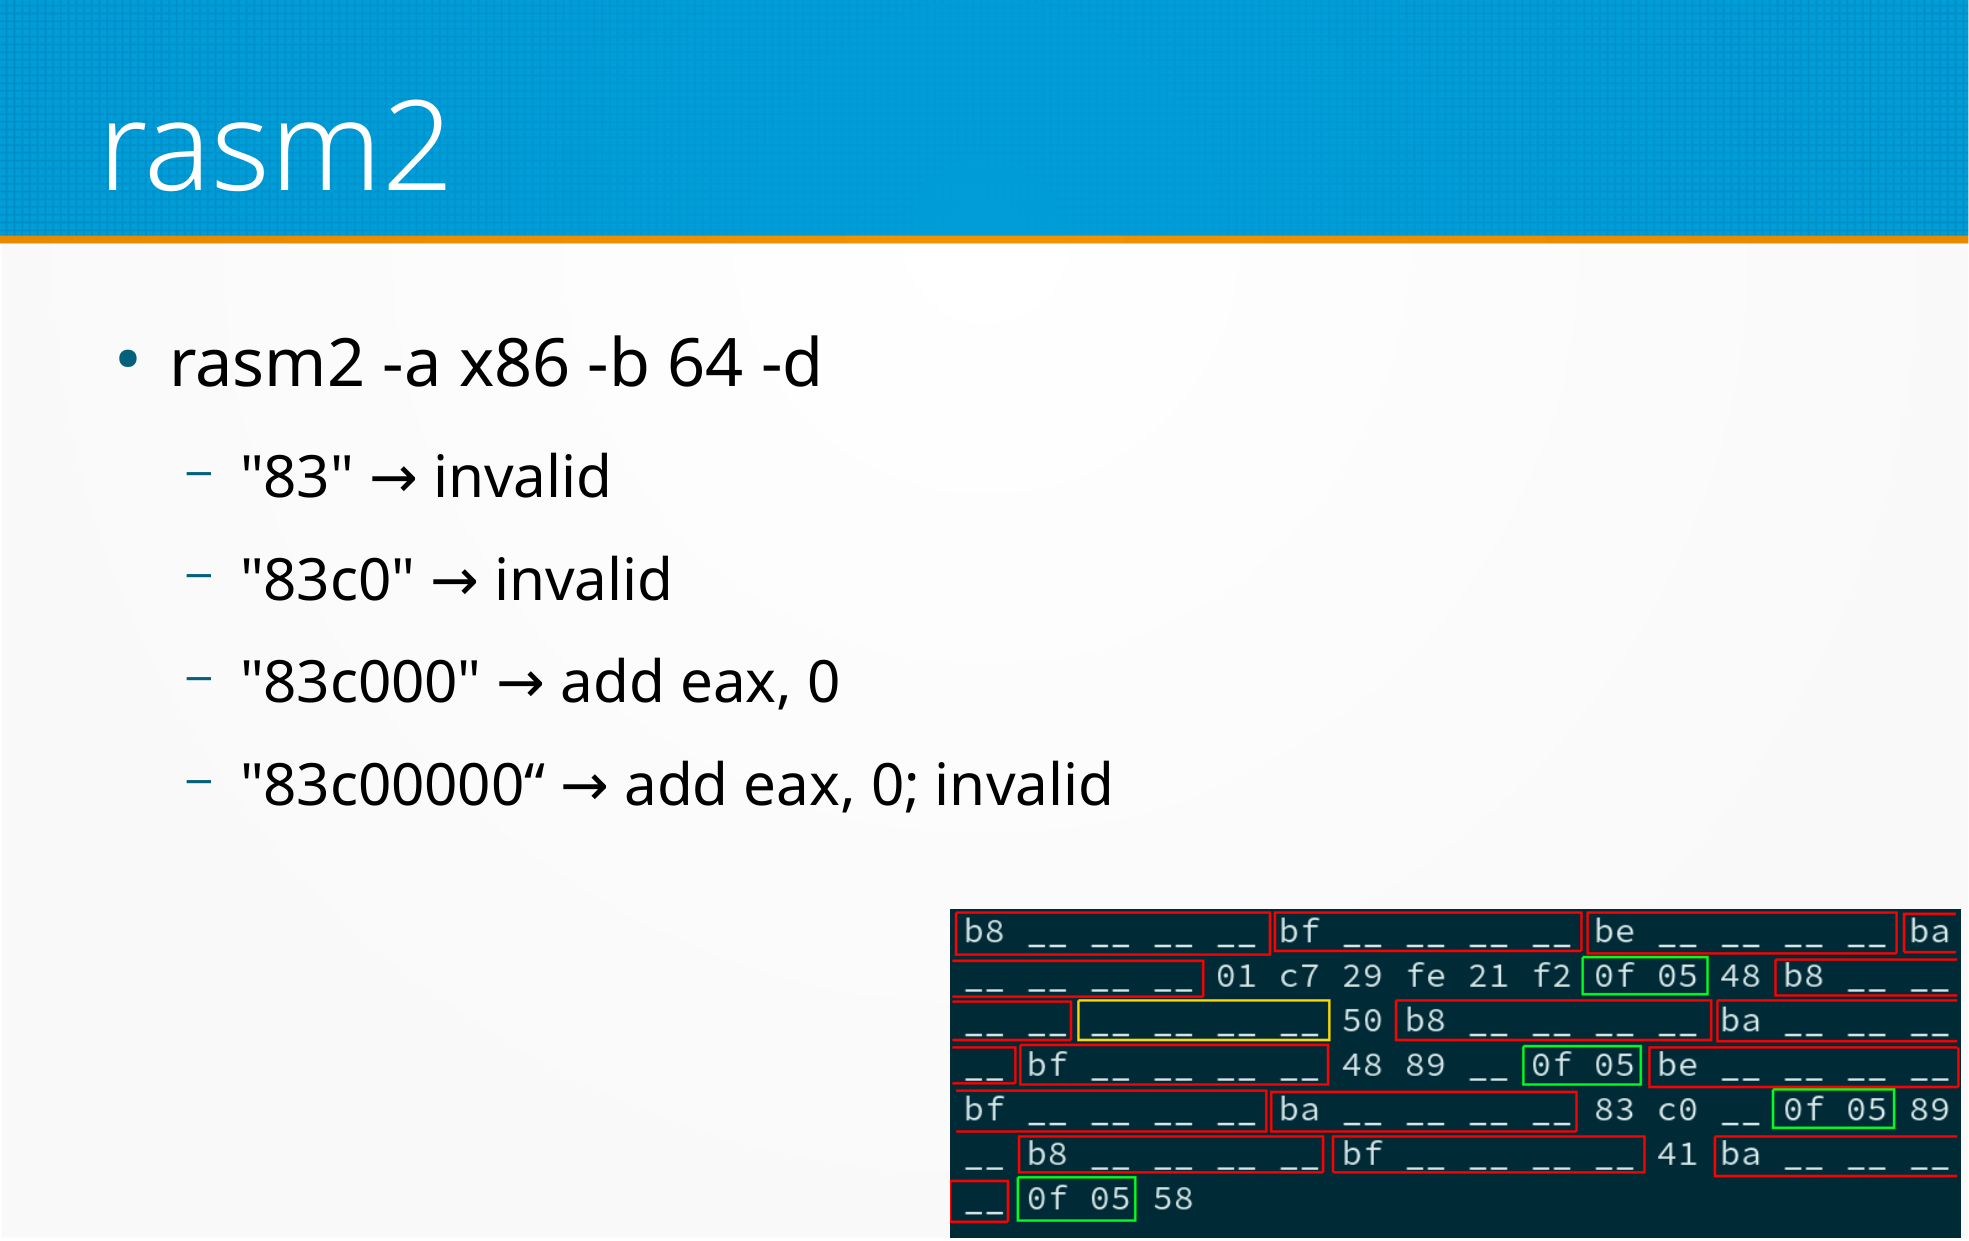

# rasm2
rasm2 -a x86 -b 64 -d
"83" → invalid
"83c0" → invalid
"83c000" → add eax, 0
"83c00000“ → add eax, 0; invalid